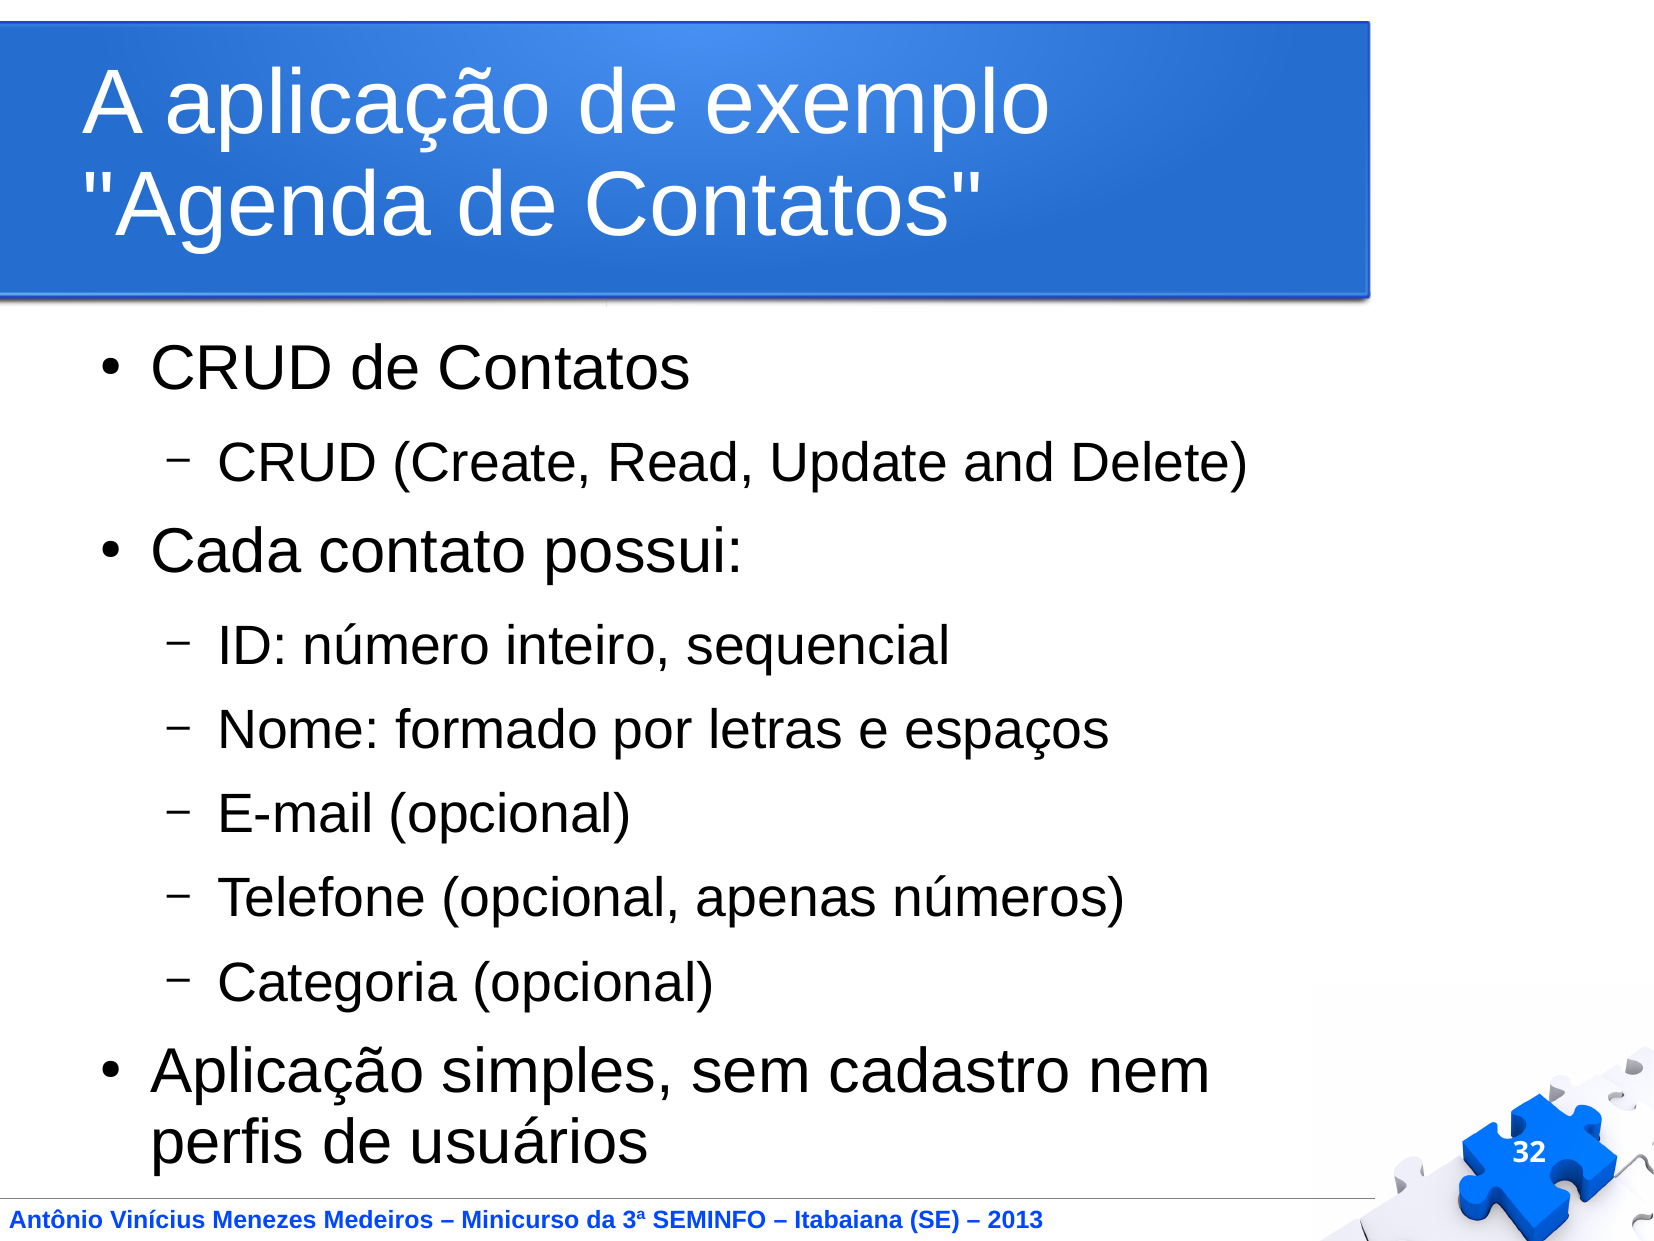

# A aplicação de exemplo "Agenda de Contatos"
CRUD de Contatos
CRUD (Create, Read, Update and Delete)
Cada contato possui:
ID: número inteiro, sequencial
Nome: formado por letras e espaços
E-mail (opcional)
Telefone (opcional, apenas números)
Categoria (opcional)
Aplicação simples, sem cadastro nem perfis de usuários
32